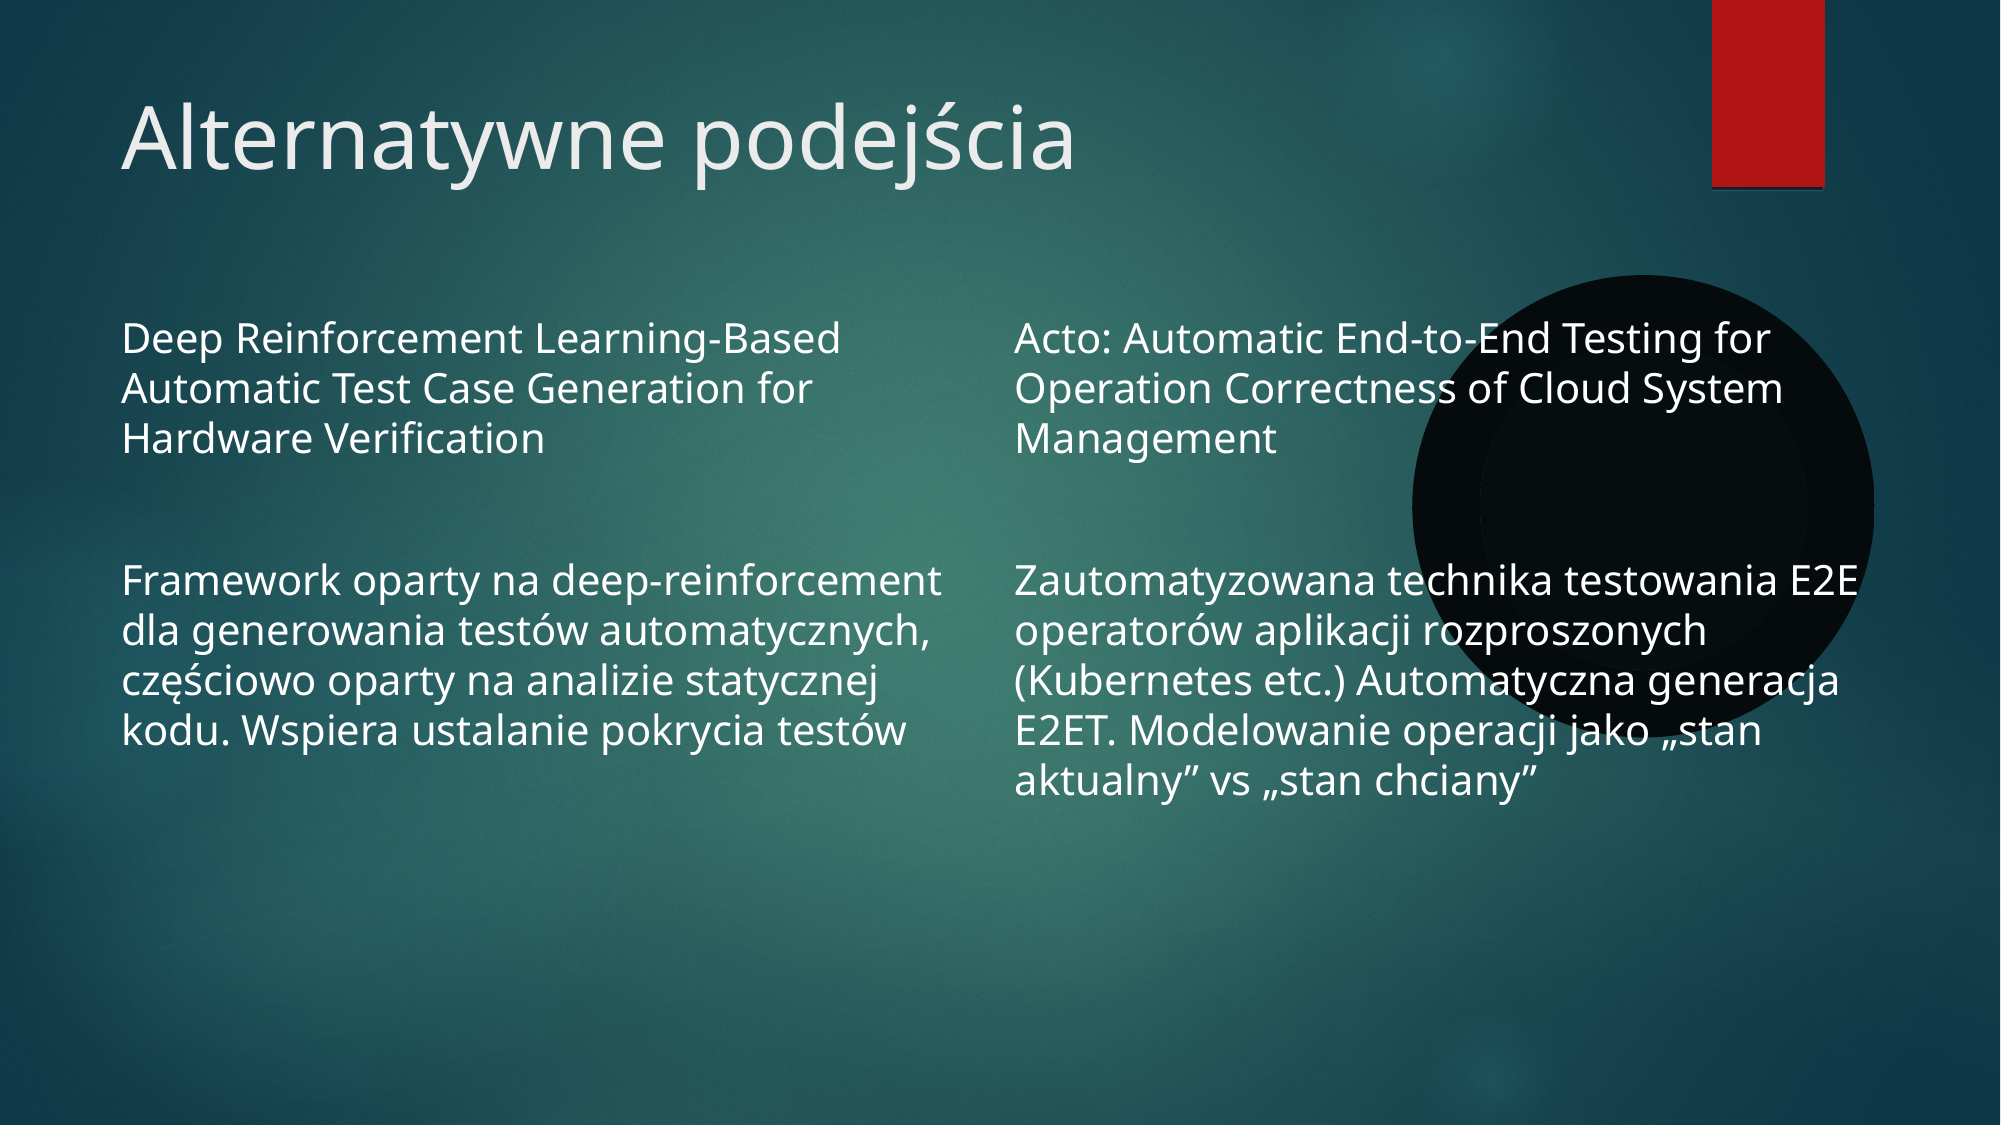

# Alternatywne podejścia
Deep Reinforcement Learning-Based Automatic Test Case Generation for Hardware Verification
Framework oparty na deep-reinforcement dla generowania testów automatycznych, częściowo oparty na analizie statycznej kodu. Wspiera ustalanie pokrycia testów
Acto: Automatic End-to-End Testing for Operation Correctness of Cloud System Management
Zautomatyzowana technika testowania E2E operatorów aplikacji rozproszonych (Kubernetes etc.) Automatyczna generacja E2ET. Modelowanie operacji jako „stan aktualny” vs „stan chciany”